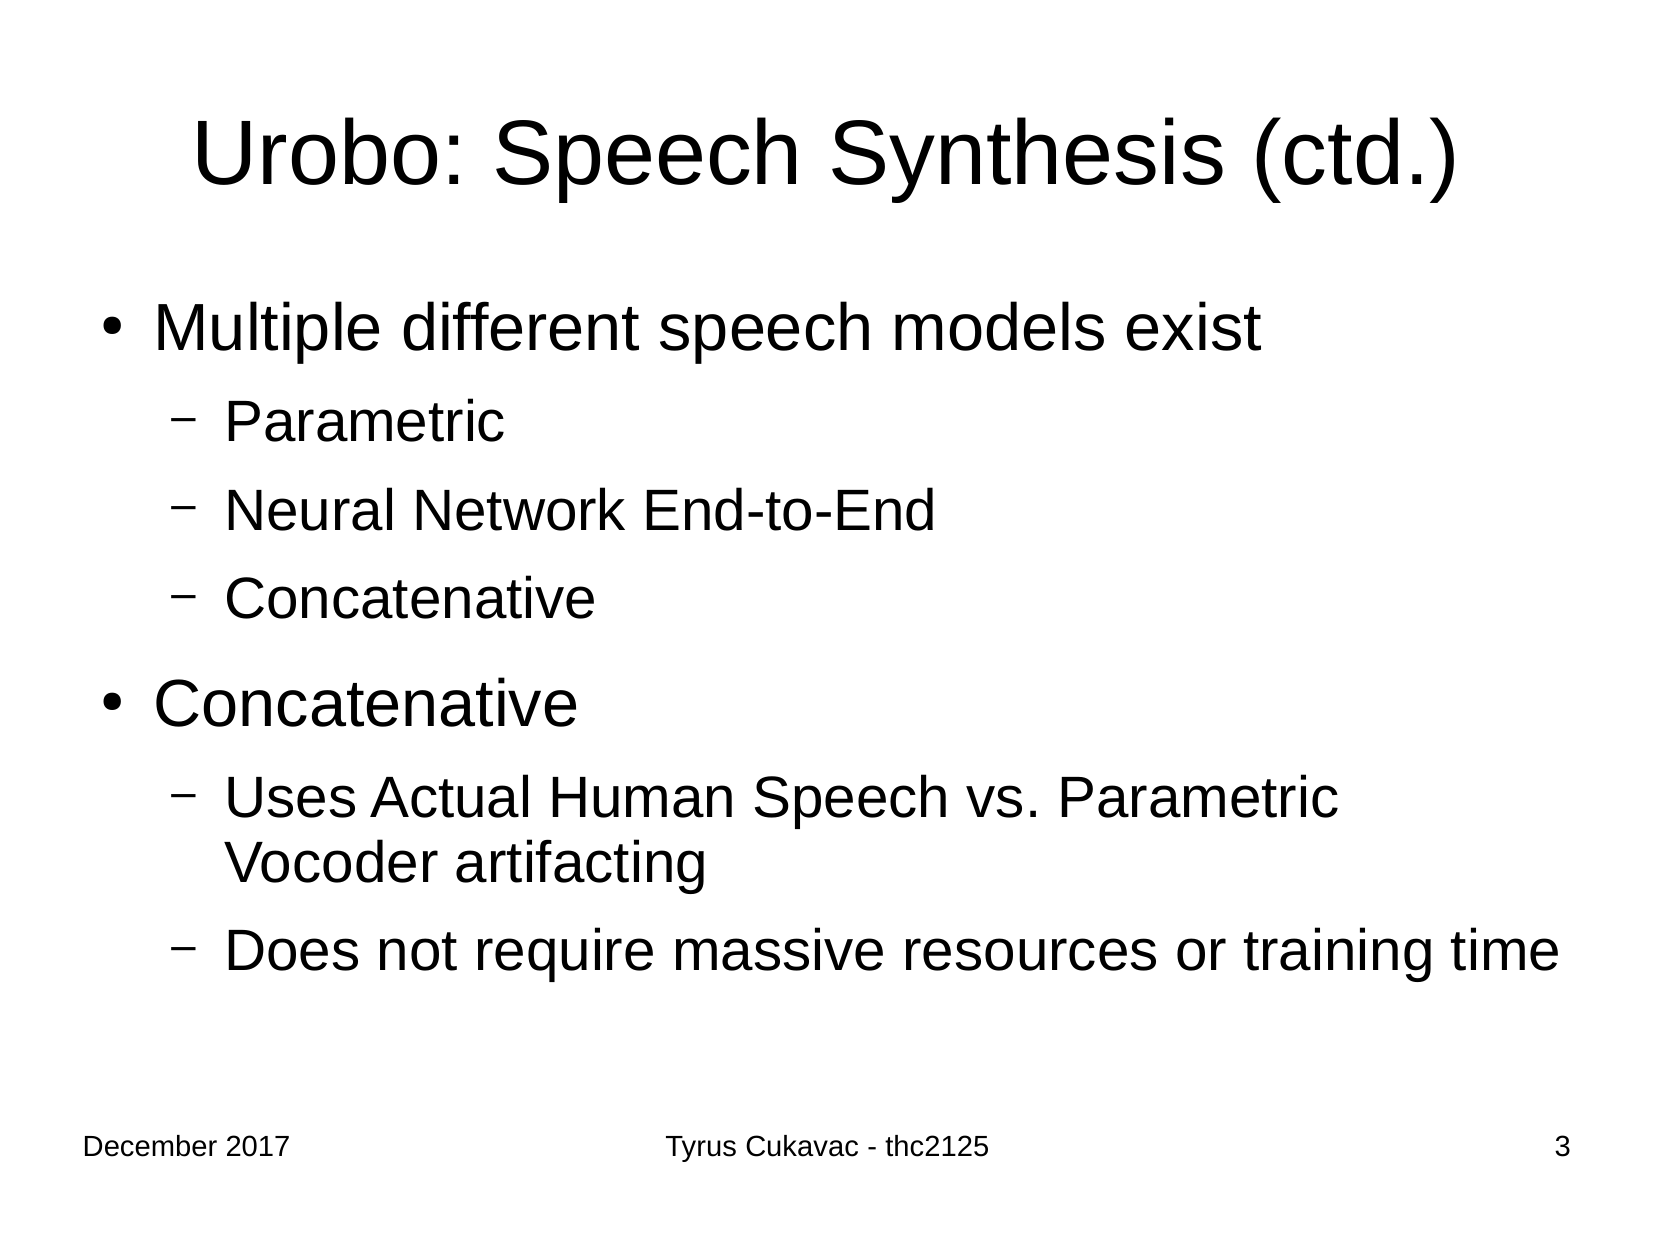

# Urobo: Speech Synthesis (ctd.)
Multiple different speech models exist
Parametric
Neural Network End-to-End
Concatenative
Concatenative
Uses Actual Human Speech vs. Parametric Vocoder artifacting
Does not require massive resources or training time
December 2017
Tyrus Cukavac - thc2125
3